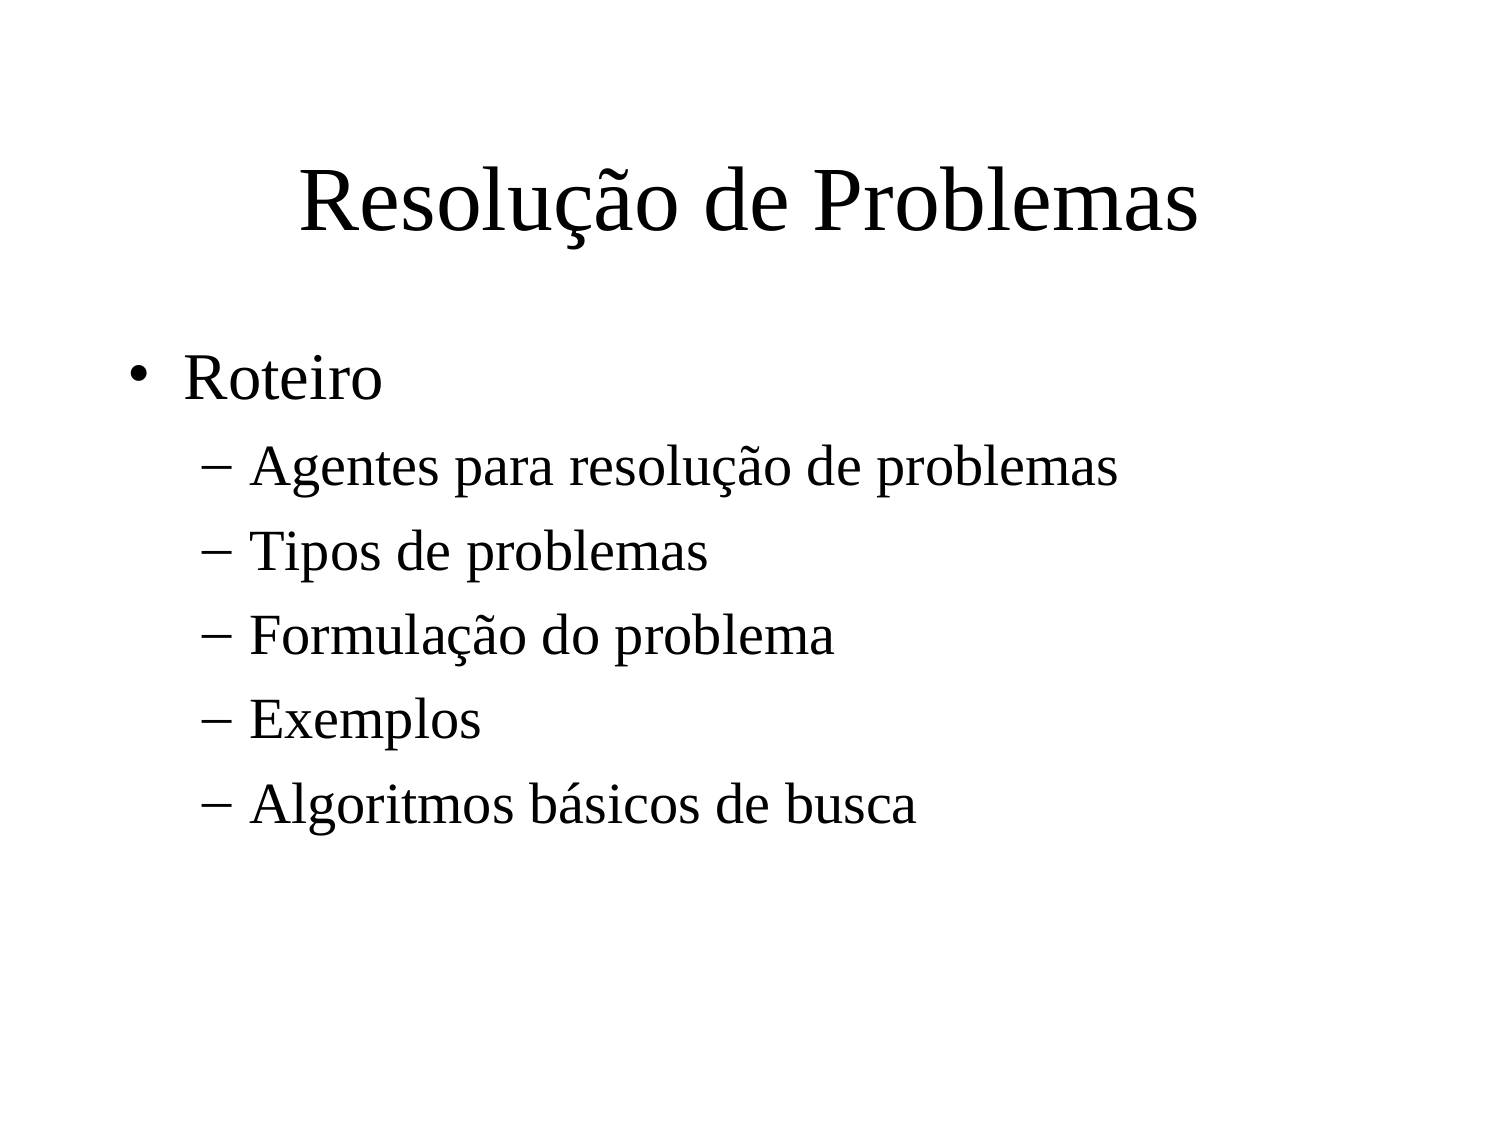

# Resolução de Problemas
Roteiro
Agentes para resolução de problemas
Tipos de problemas
Formulação do problema
Exemplos
Algoritmos básicos de busca